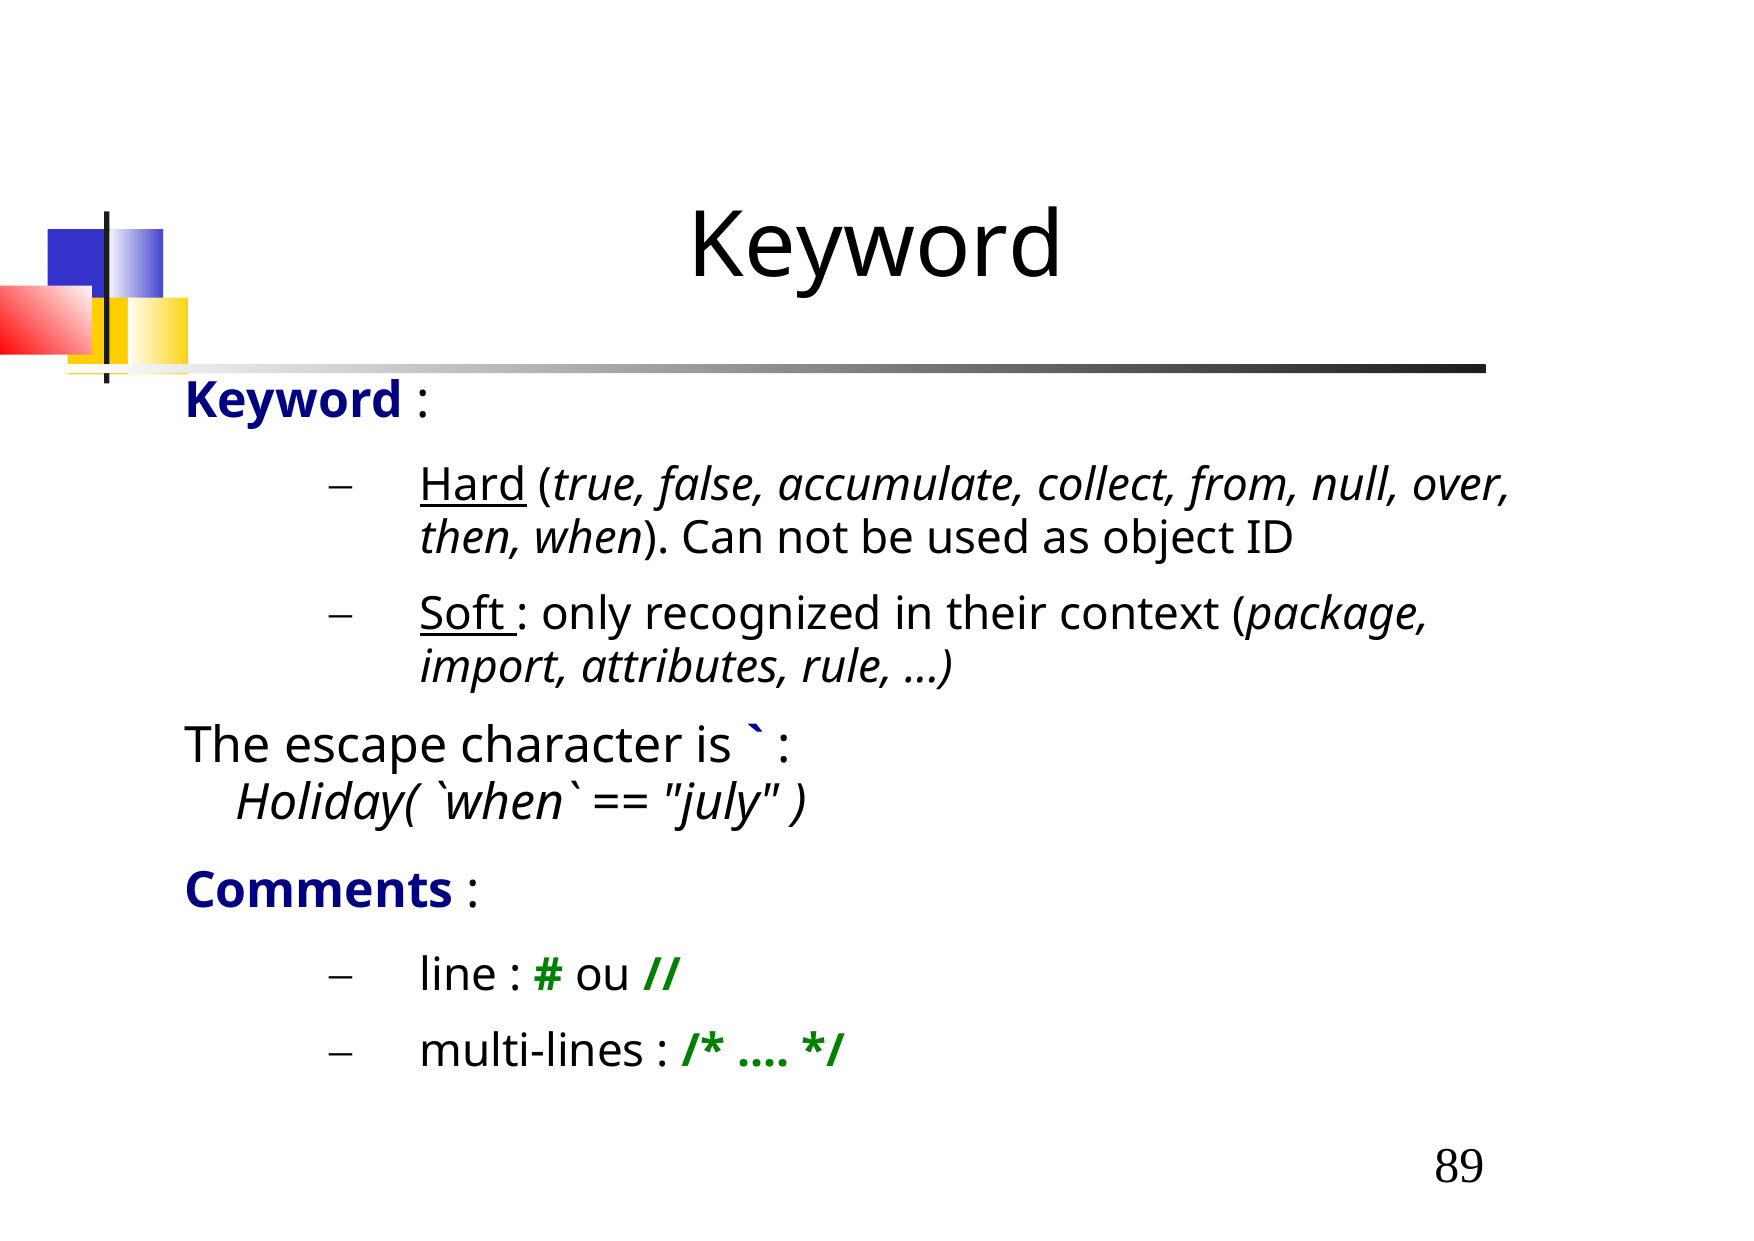

# Keyword
Keyword :
Hard (true, false, accumulate, collect, from, null, over, then, when). Can not be used as object ID
Soft : only recognized in their context (package, import, attributes, rule, ...)
The escape character is ` :
Holiday( `when` == "july" )
Comments :
line : # ou //
multi-lines : /* .... */